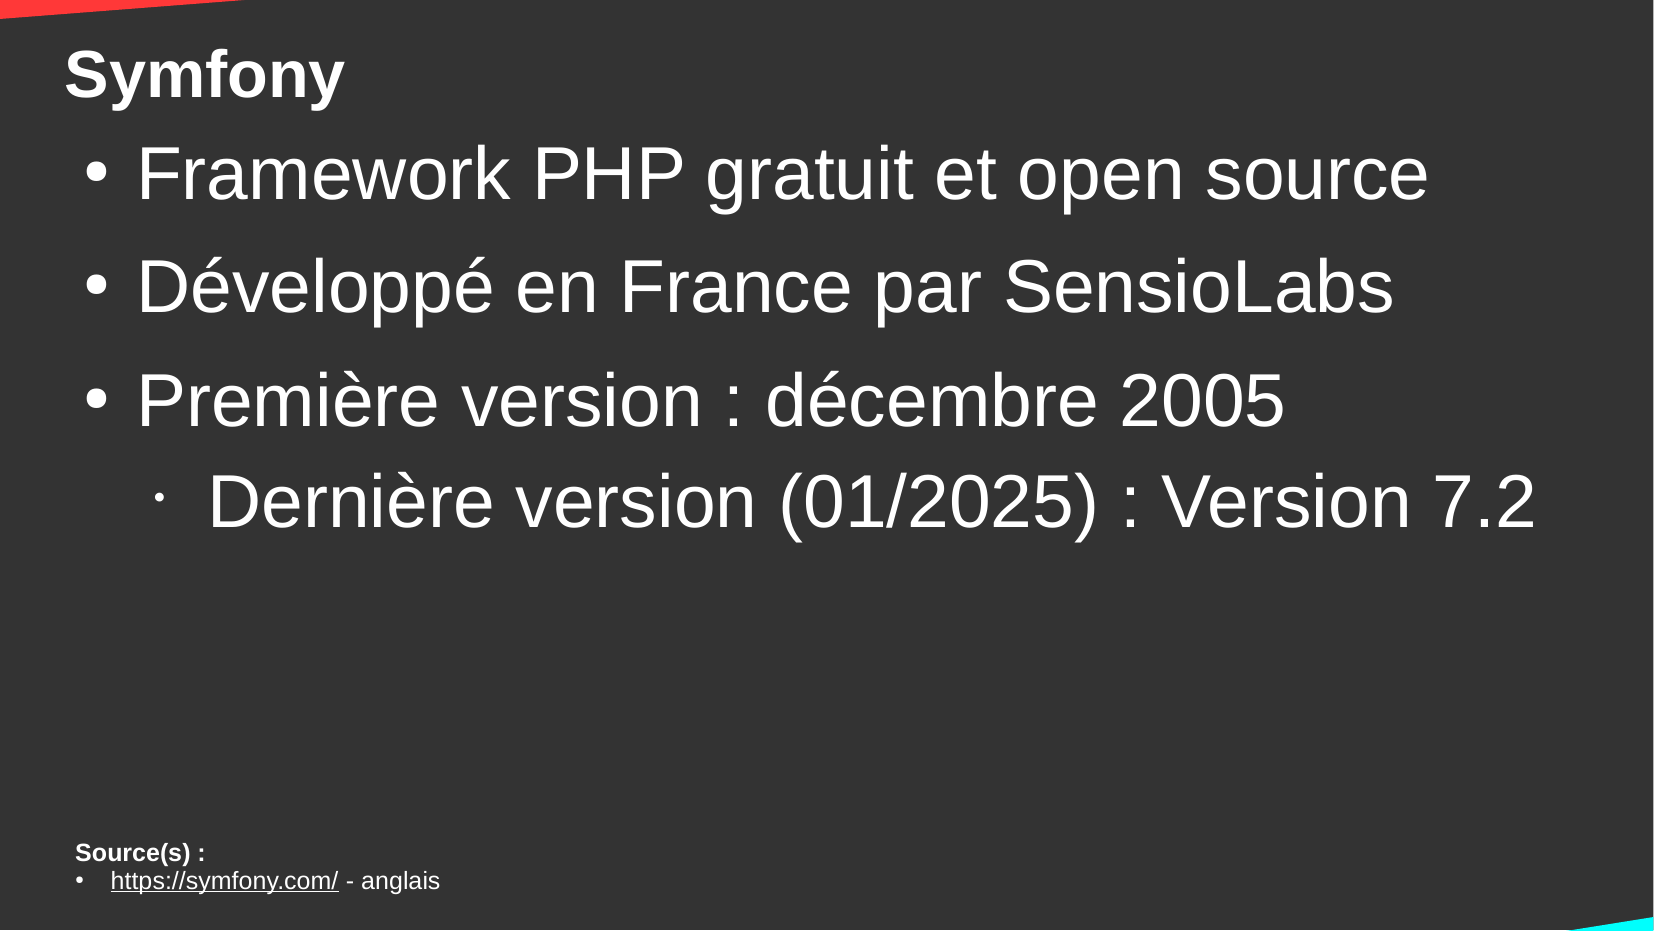

# Symfony
Framework PHP gratuit et open source
Développé en France par SensioLabs
Première version : décembre 2005
Dernière version (01/2025) : Version 7.2
Source(s) :
https://symfony.com/ - anglais